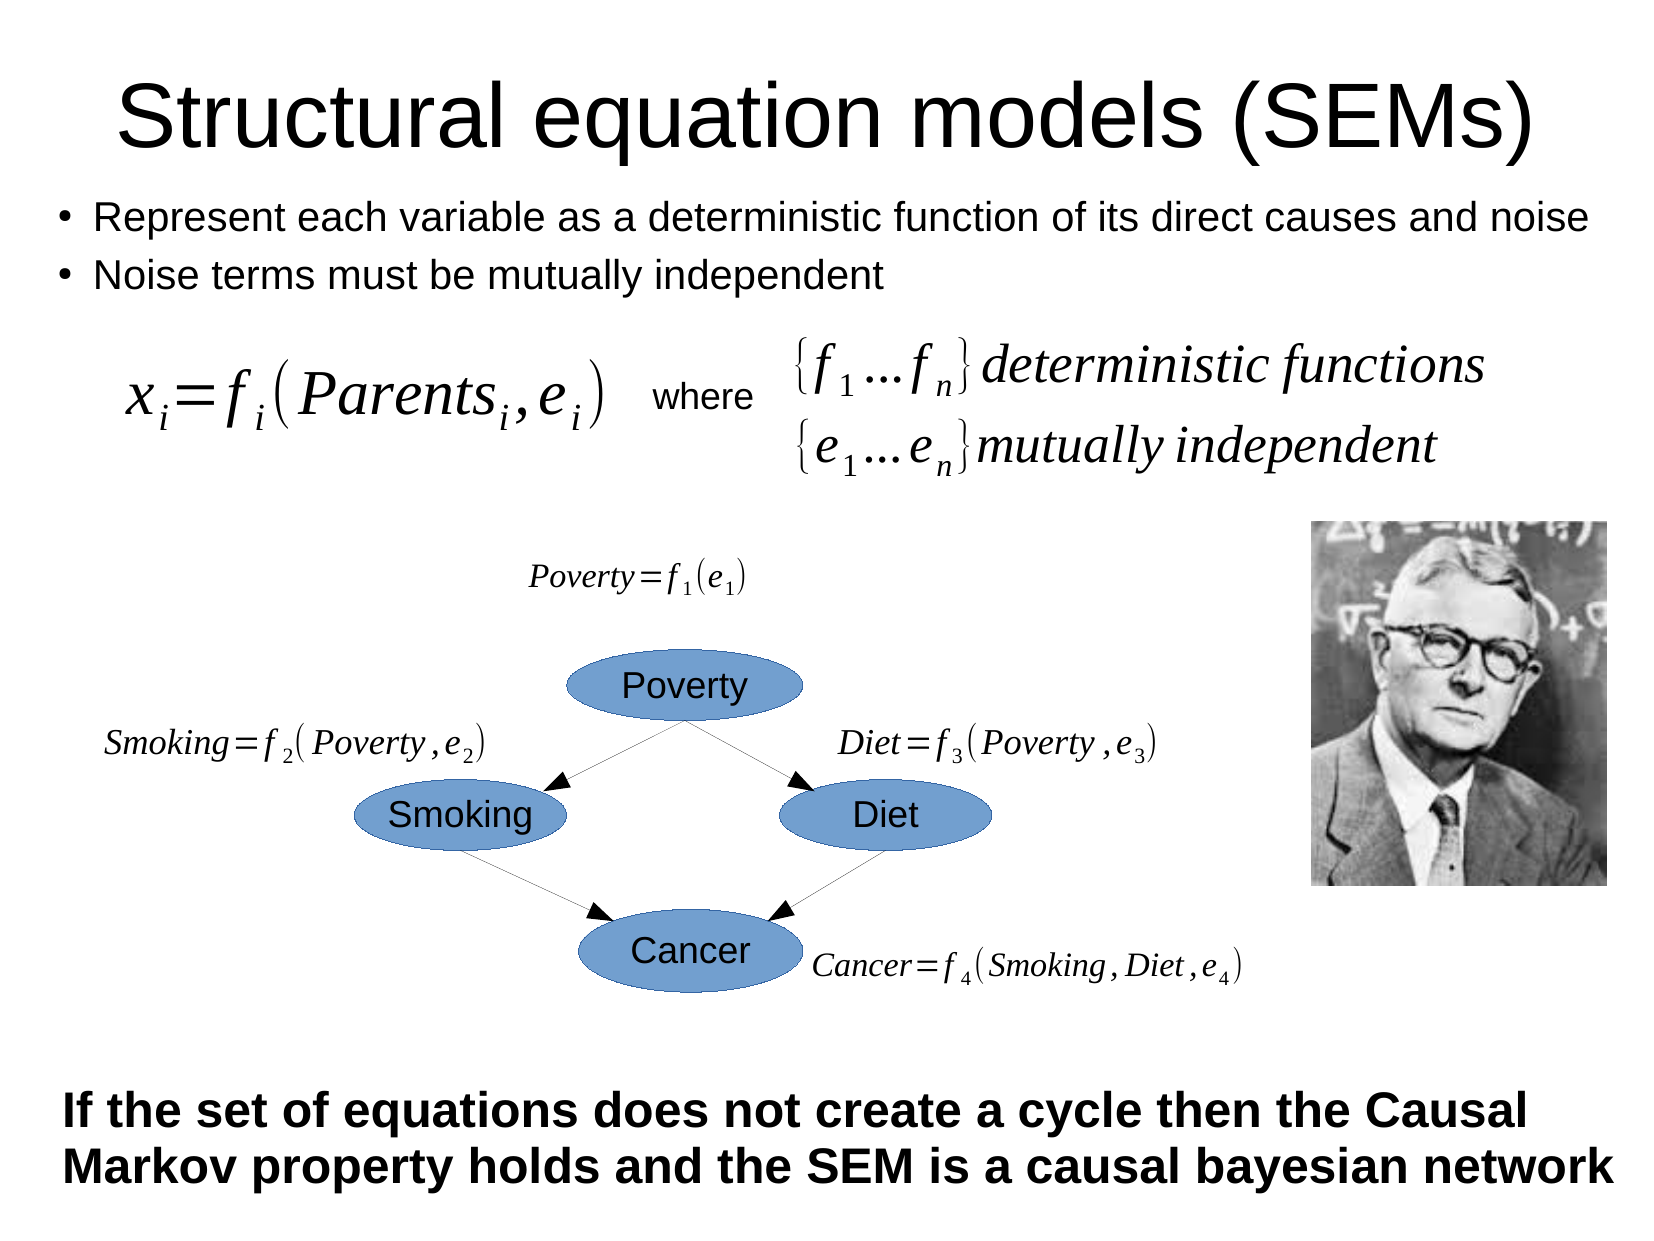

# Structural equation models (SEMs)
Represent each variable as a deterministic function of its direct causes and noise
Noise terms must be mutually independent
where
Poverty
Smoking
Diet
Cancer
If the set of equations does not create a cycle then the Causal Markov property holds and the SEM is a causal bayesian network